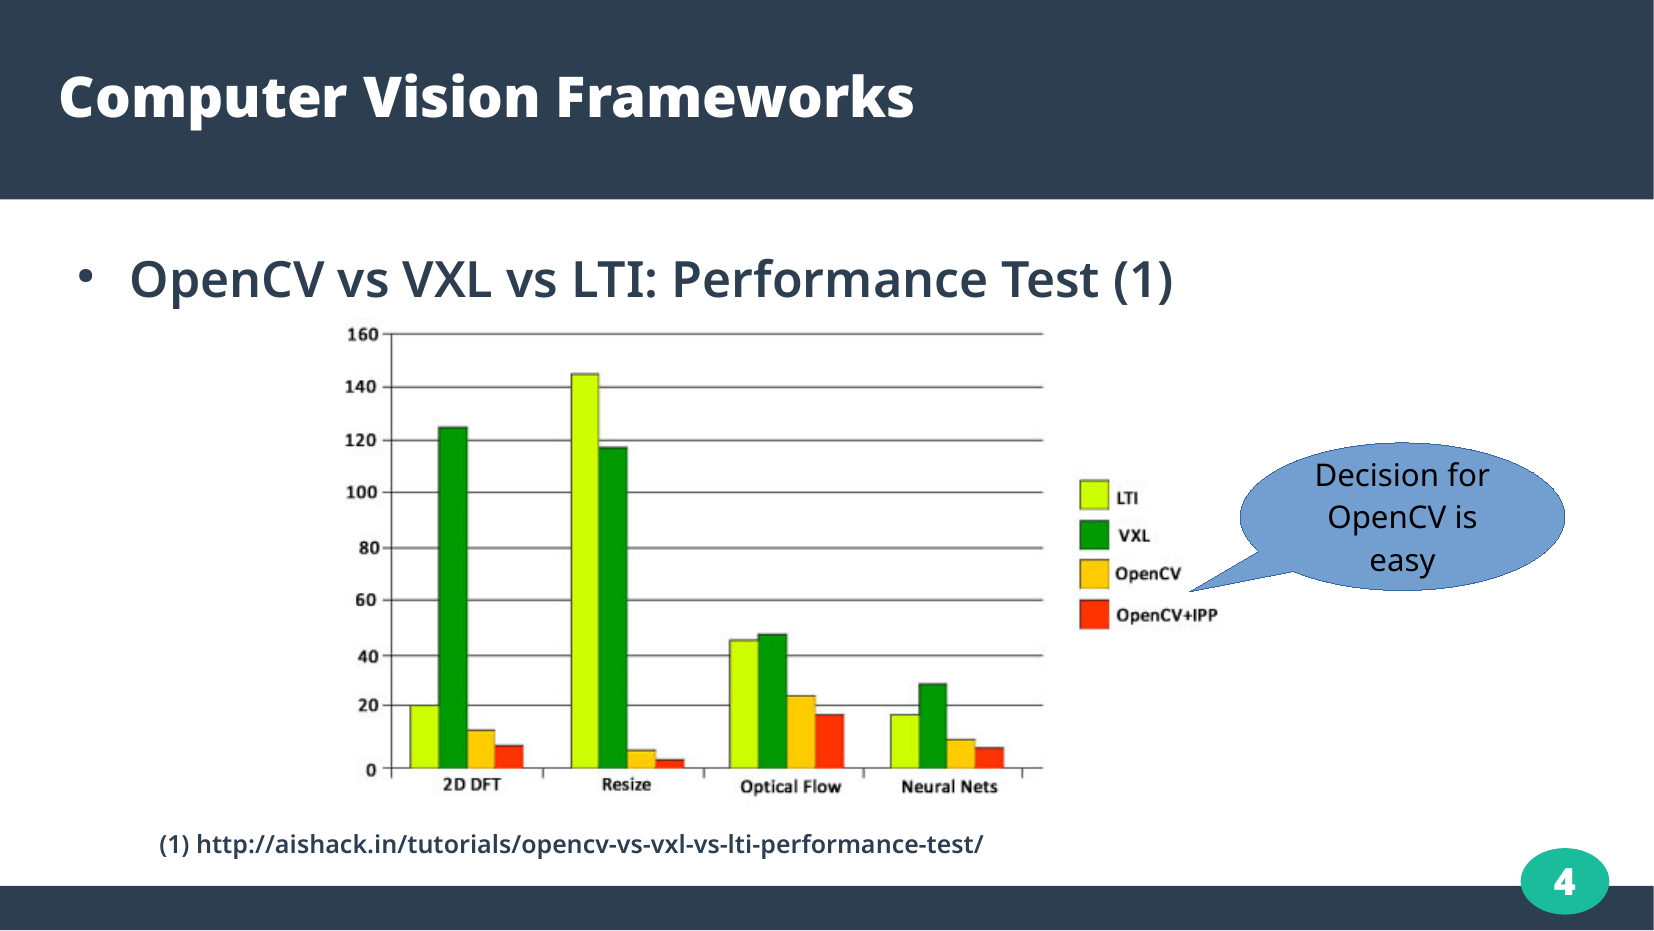

# Computer Vision Frameworks
OpenCV vs VXL vs LTI: Performance Test (1)
Decision for
OpenCV is
easy
(1) http://aishack.in/tutorials/opencv-vs-vxl-vs-lti-performance-test/
4